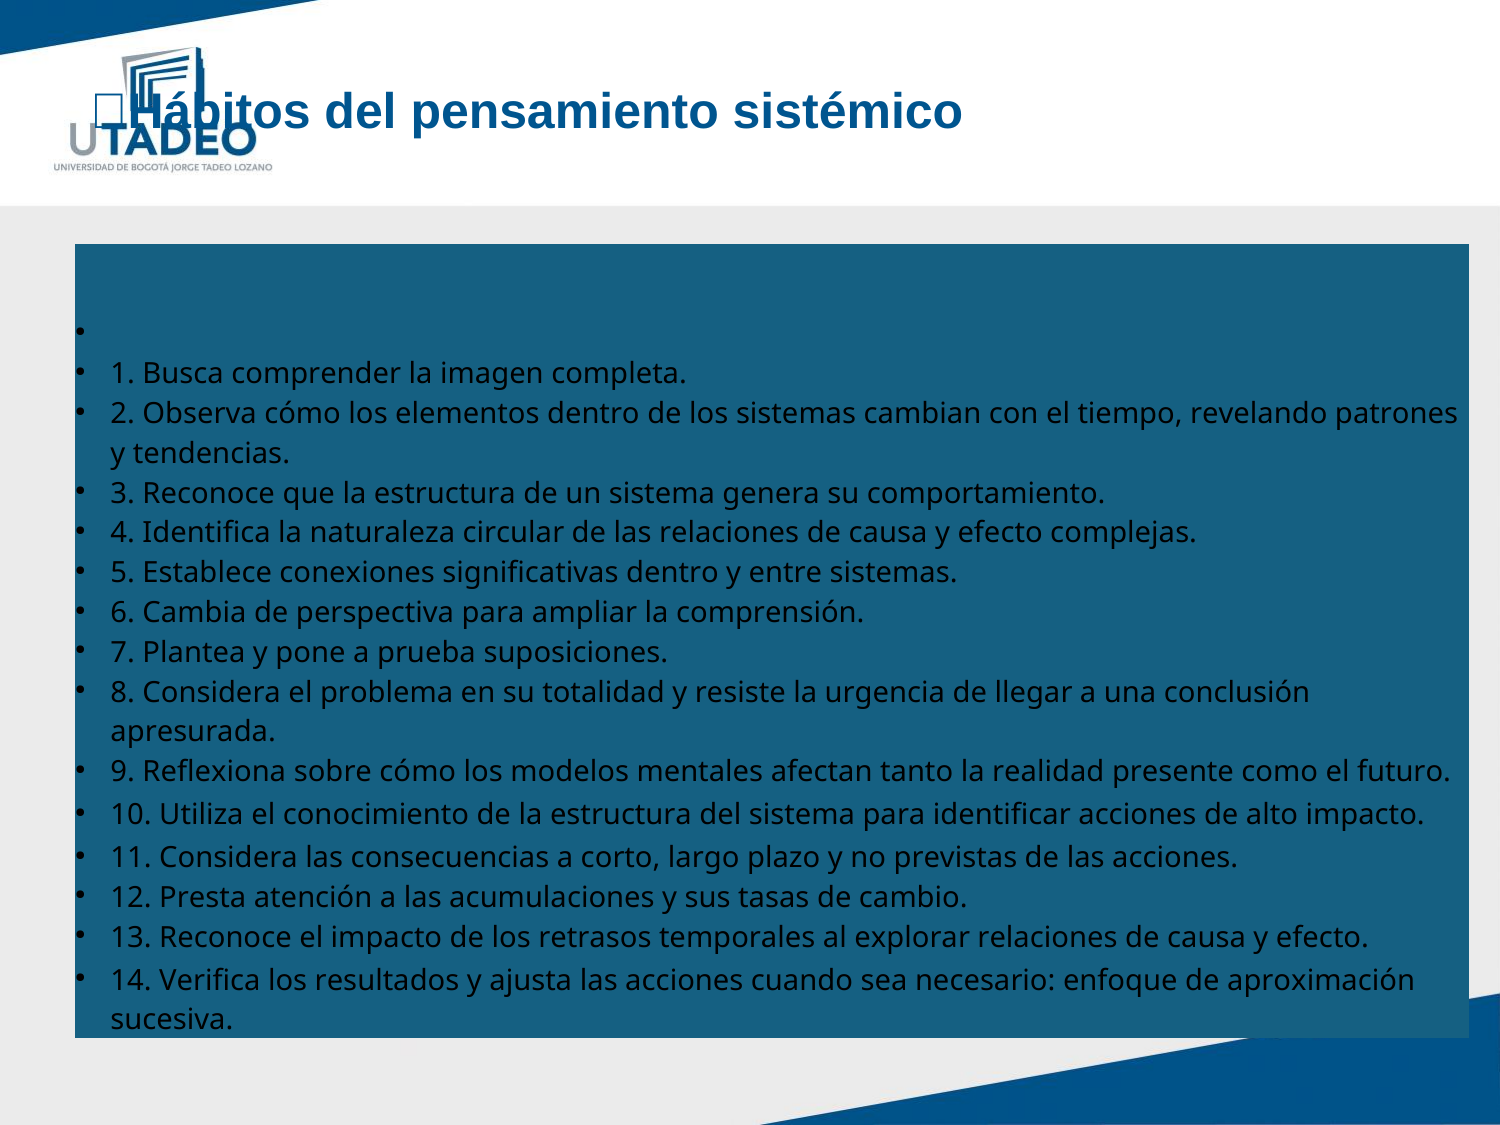

# 🧠Hábitos del pensamiento sistémico
| |
| --- |
| |
| 1. Busca comprender la imagen completa. |
| 2. Observa cómo los elementos dentro de los sistemas cambian con el tiempo, revelando patrones y tendencias. |
| 3. Reconoce que la estructura de un sistema genera su comportamiento. |
| 4. Identifica la naturaleza circular de las relaciones de causa y efecto complejas. |
| 5. Establece conexiones significativas dentro y entre sistemas. |
| 6. Cambia de perspectiva para ampliar la comprensión. |
| 7. Plantea y pone a prueba suposiciones. |
| 8. Considera el problema en su totalidad y resiste la urgencia de llegar a una conclusión apresurada. |
| 9. Reflexiona sobre cómo los modelos mentales afectan tanto la realidad presente como el futuro. |
| 10. Utiliza el conocimiento de la estructura del sistema para identificar acciones de alto impacto. |
| 11. Considera las consecuencias a corto, largo plazo y no previstas de las acciones. |
| 12. Presta atención a las acumulaciones y sus tasas de cambio. |
| 13. Reconoce el impacto de los retrasos temporales al explorar relaciones de causa y efecto. |
| 14. Verifica los resultados y ajusta las acciones cuando sea necesario: enfoque de aproximación sucesiva. |